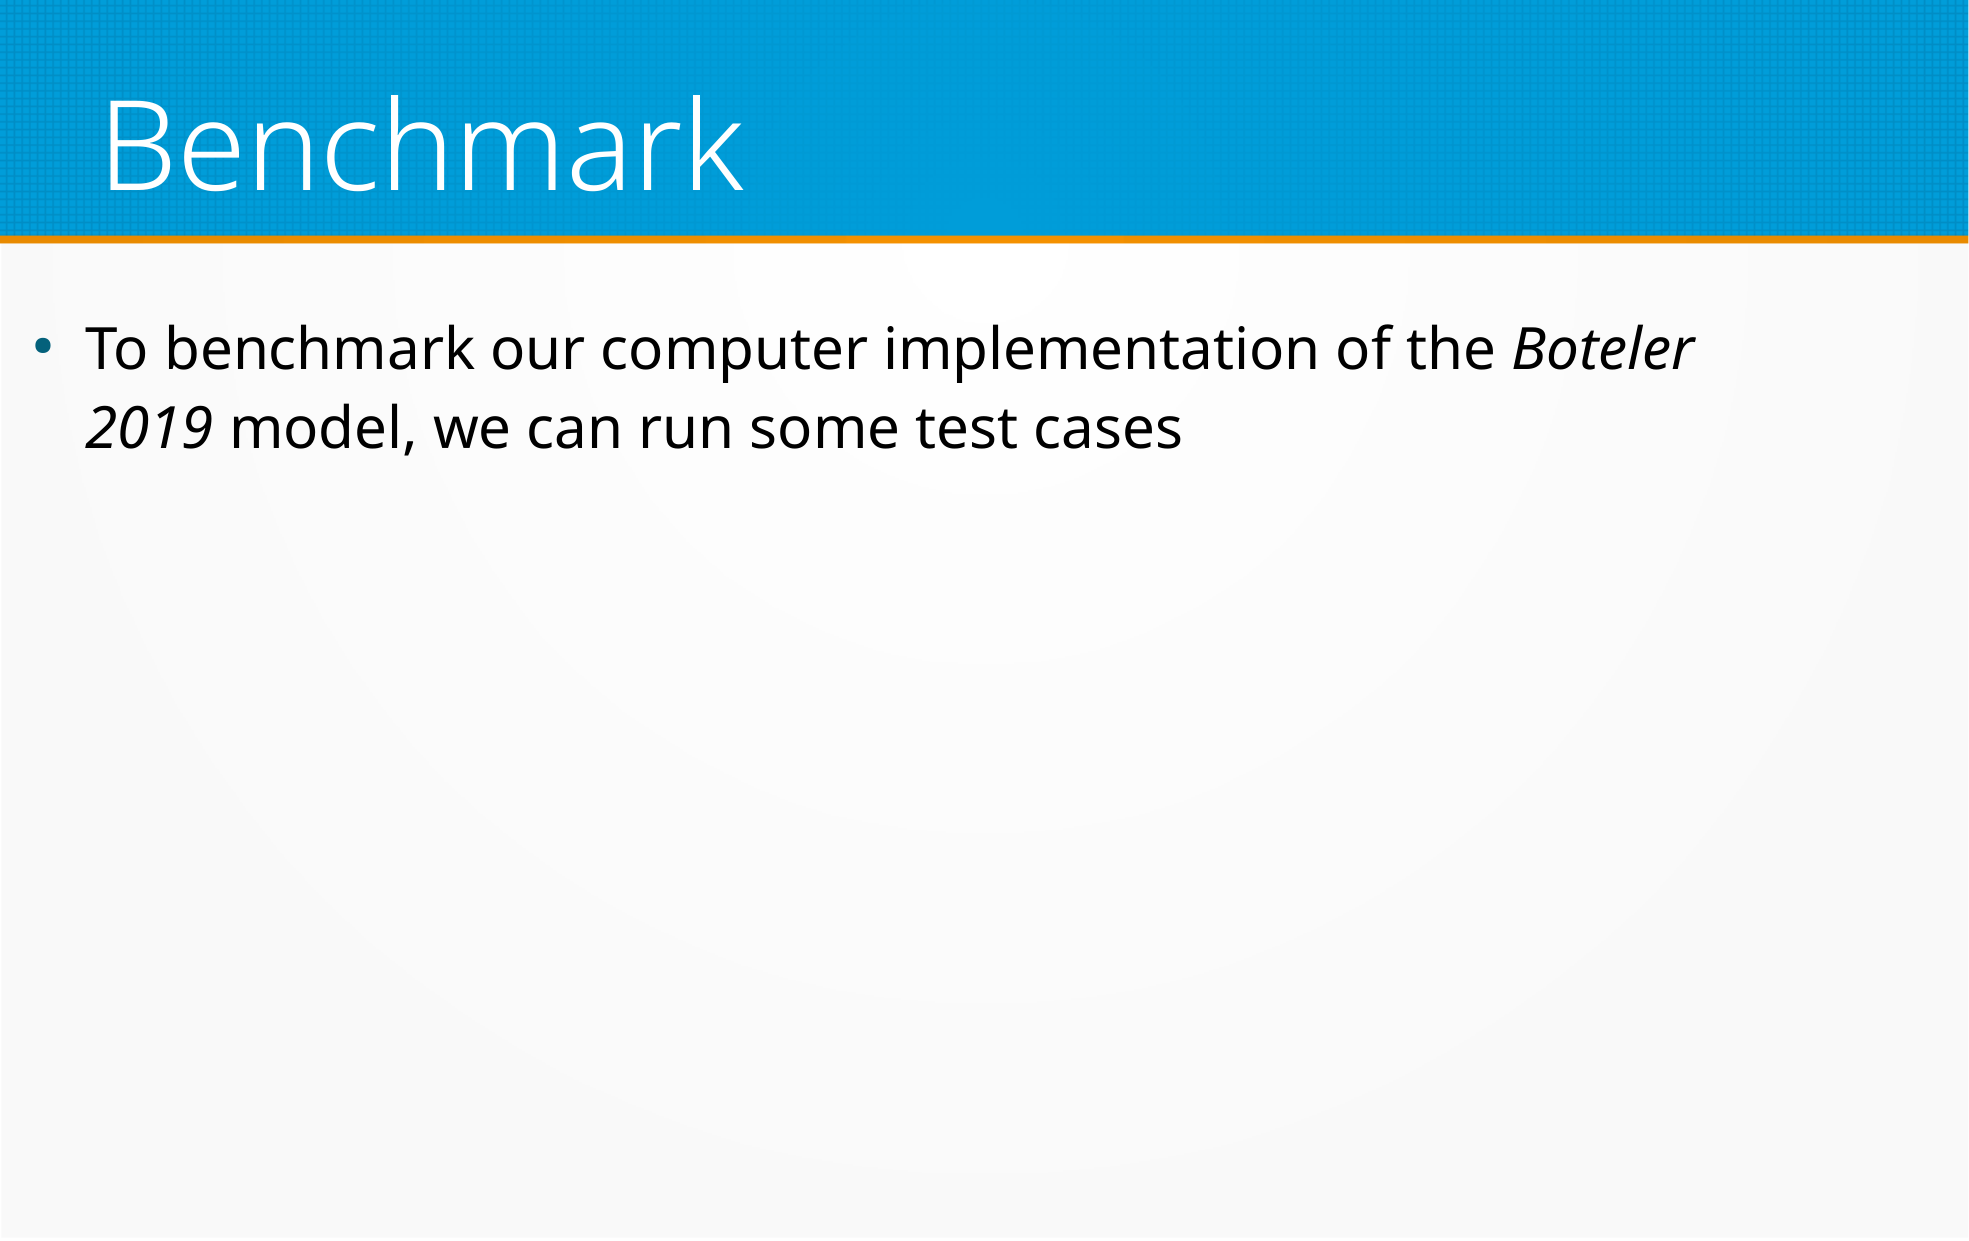

# Benchmark
To benchmark our computer implementation of the Boteler 2019 model, we can run some test cases